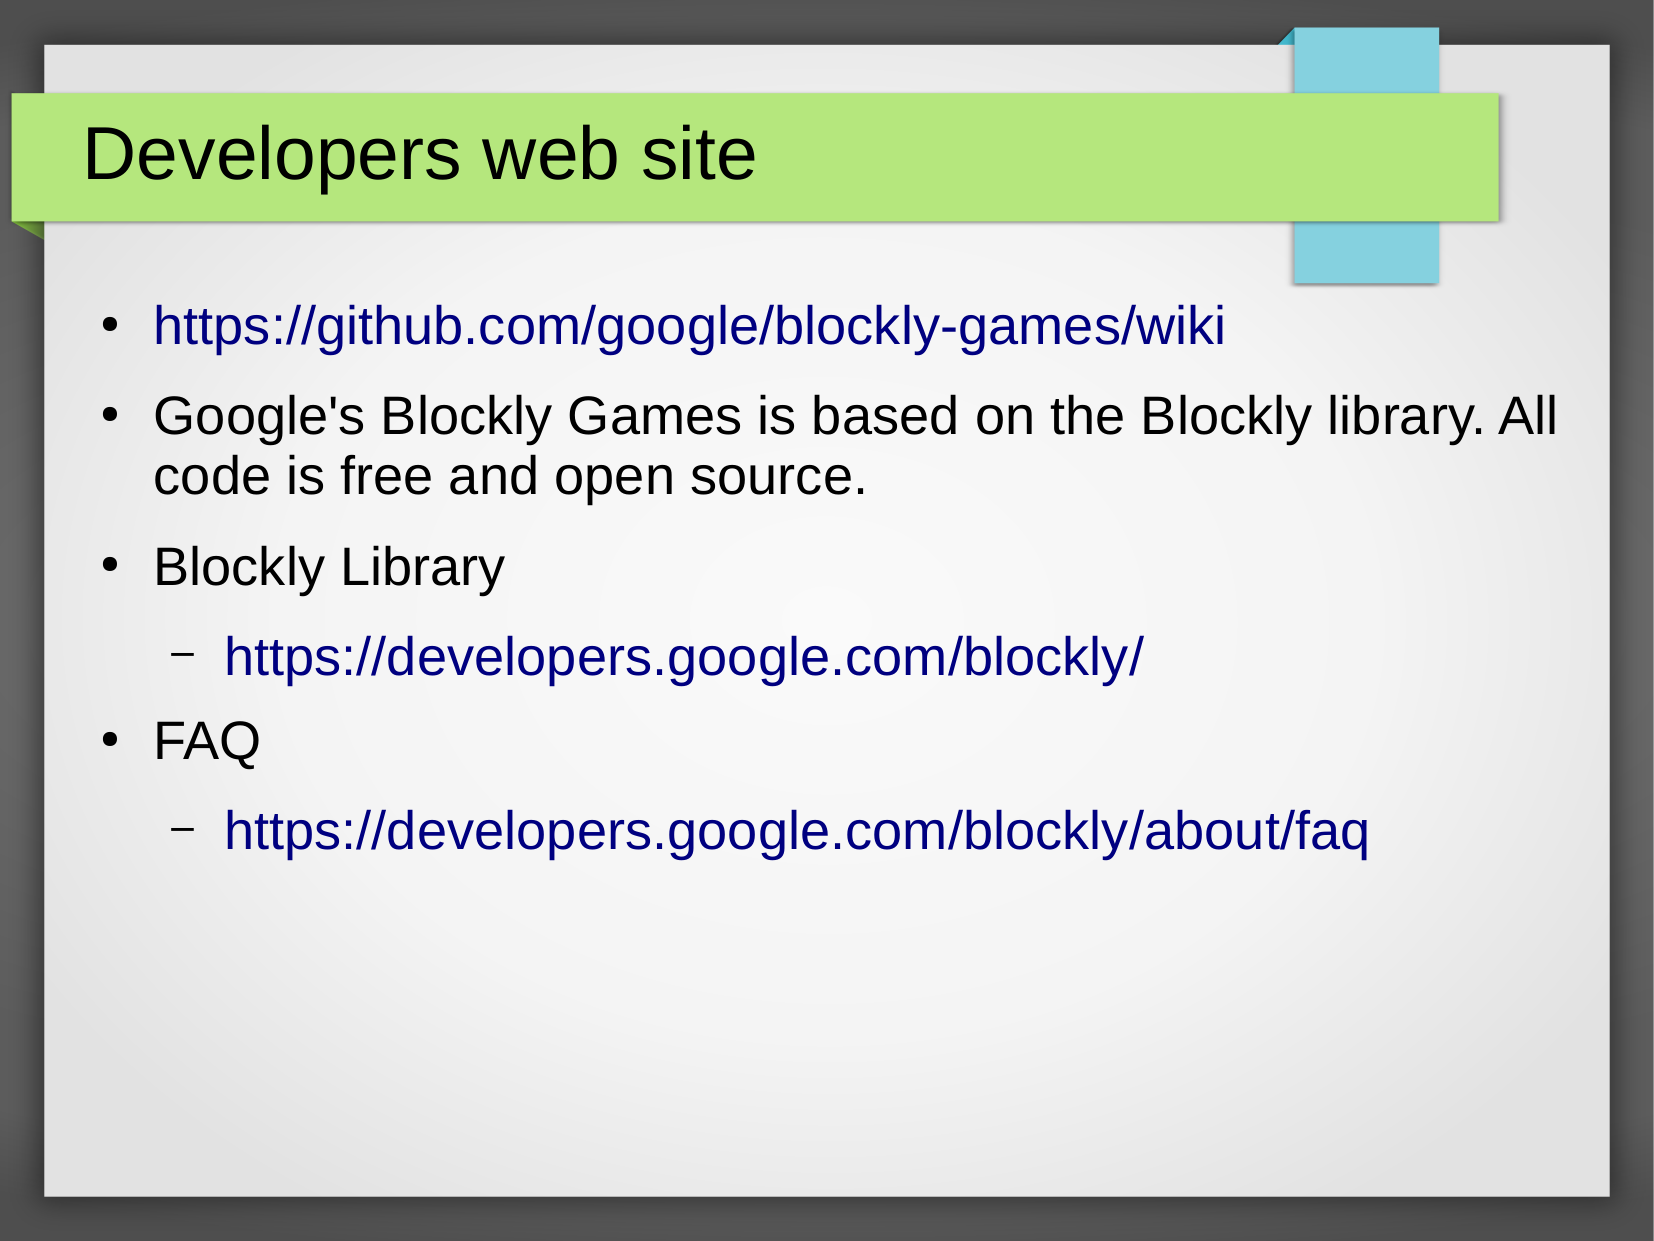

# Developers web site
https://github.com/google/blockly-games/wiki
Google's Blockly Games is based on the Blockly library. All code is free and open source.
Blockly Library
https://developers.google.com/blockly/
FAQ
https://developers.google.com/blockly/about/faq